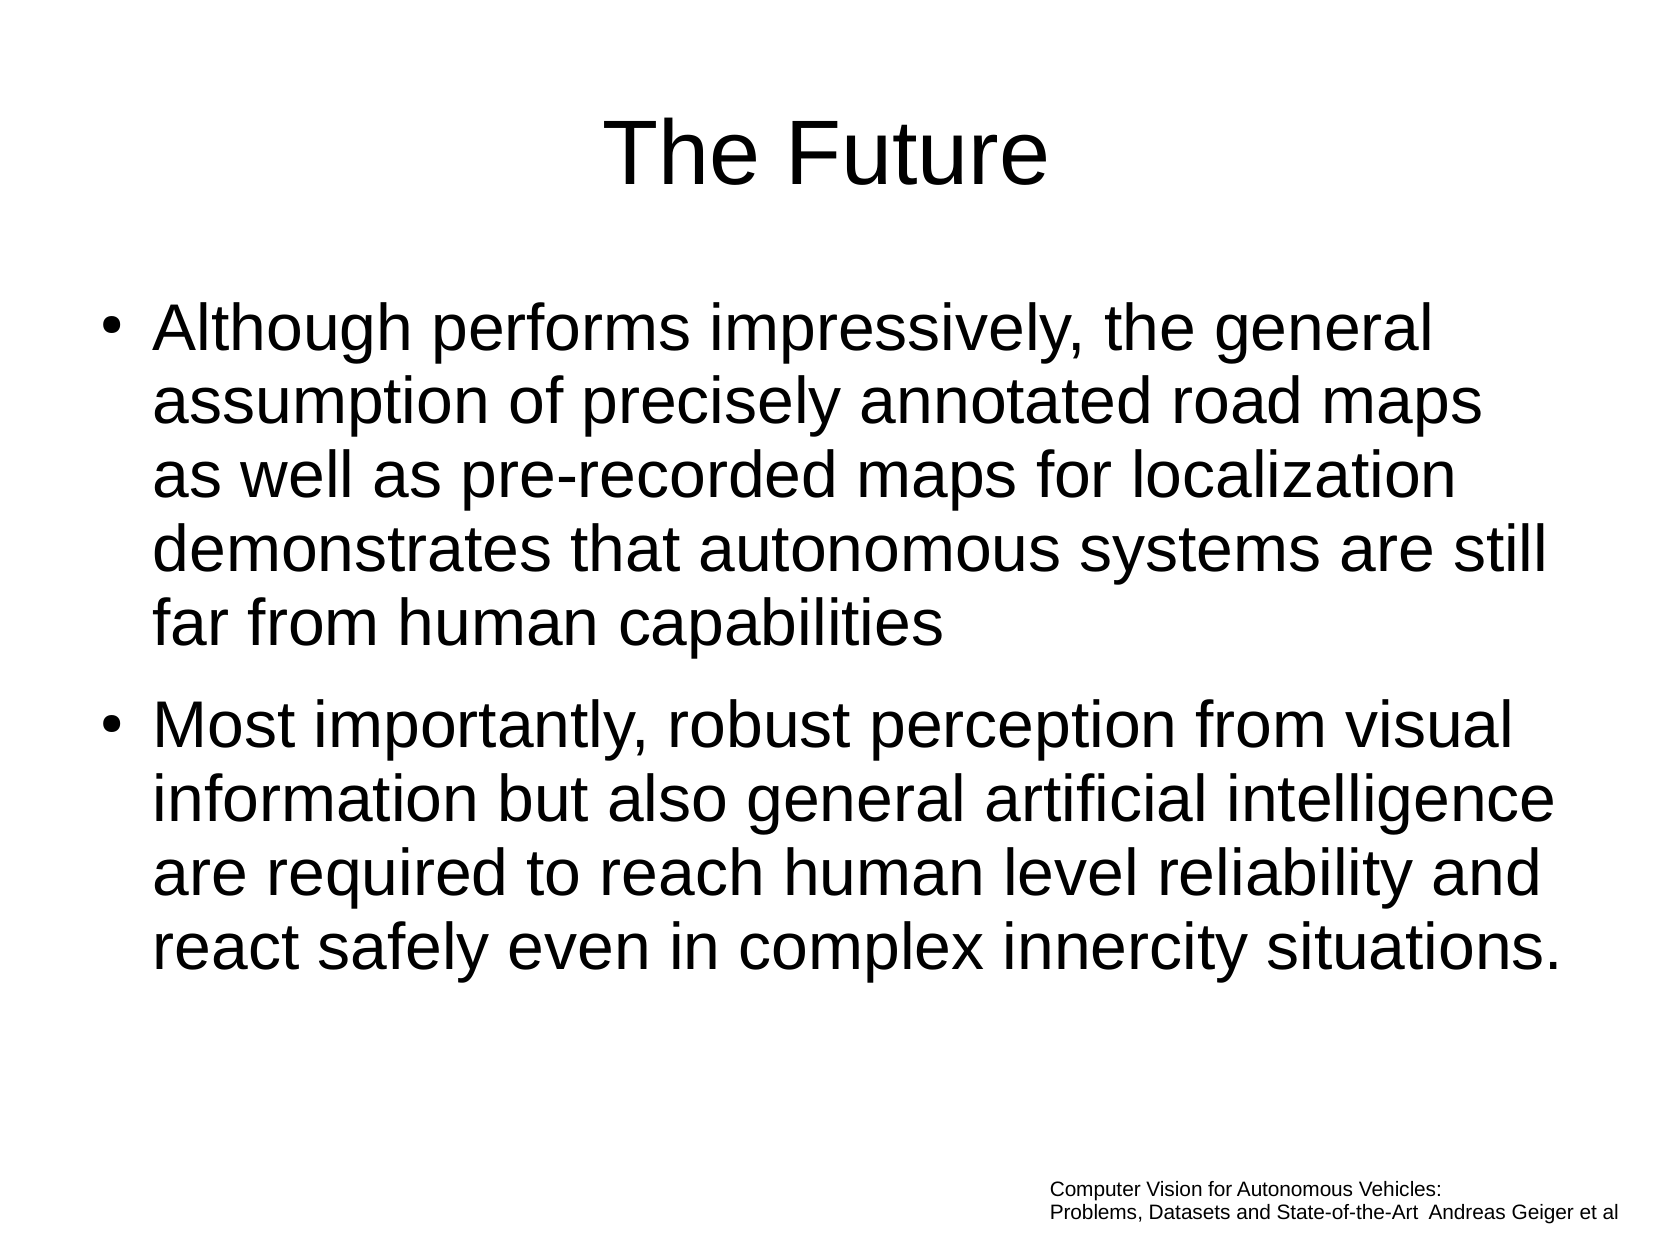

# The Future
Although performs impressively, the general assumption of precisely annotated road maps as well as pre-recorded maps for localization demonstrates that autonomous systems are still far from human capabilities
Most importantly, robust perception from visual information but also general artificial intelligence are required to reach human level reliability and react safely even in complex innercity situations.
Computer Vision for Autonomous Vehicles:
Problems, Datasets and State-of-the-Art Andreas Geiger et al